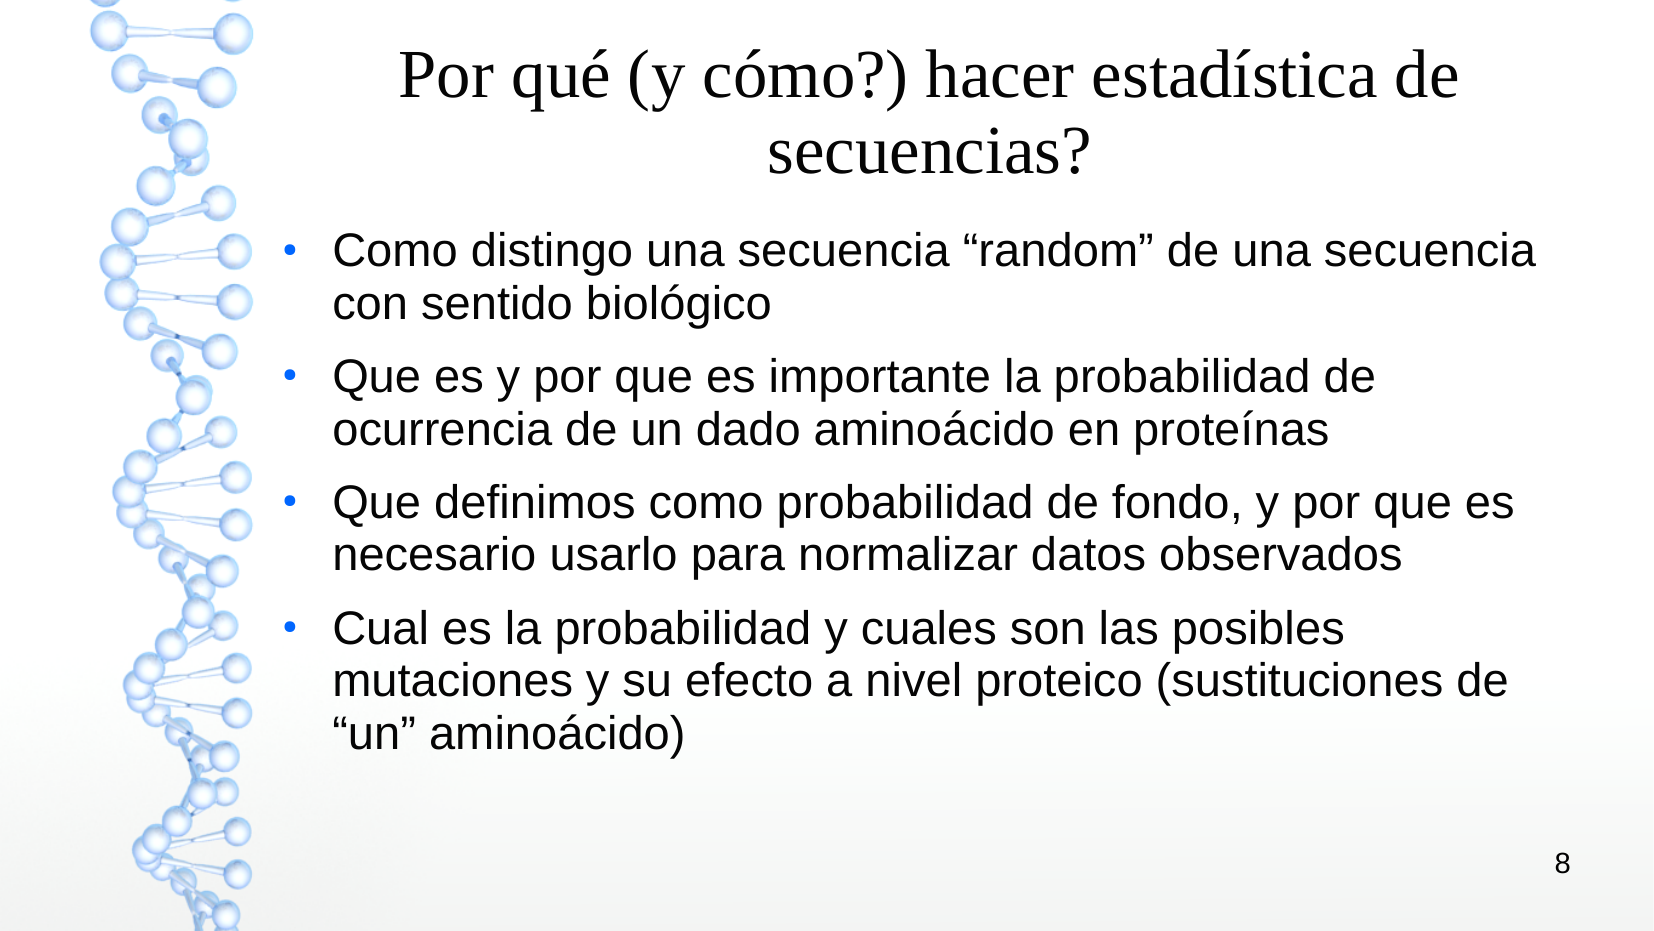

# Por qué (y cómo?) hacer estadística de secuencias?
Como distingo una secuencia “random” de una secuencia con sentido biológico
Que es y por que es importante la probabilidad de ocurrencia de un dado aminoácido en proteínas
Que definimos como probabilidad de fondo, y por que es necesario usarlo para normalizar datos observados
Cual es la probabilidad y cuales son las posibles mutaciones y su efecto a nivel proteico (sustituciones de “un” aminoácido)
8